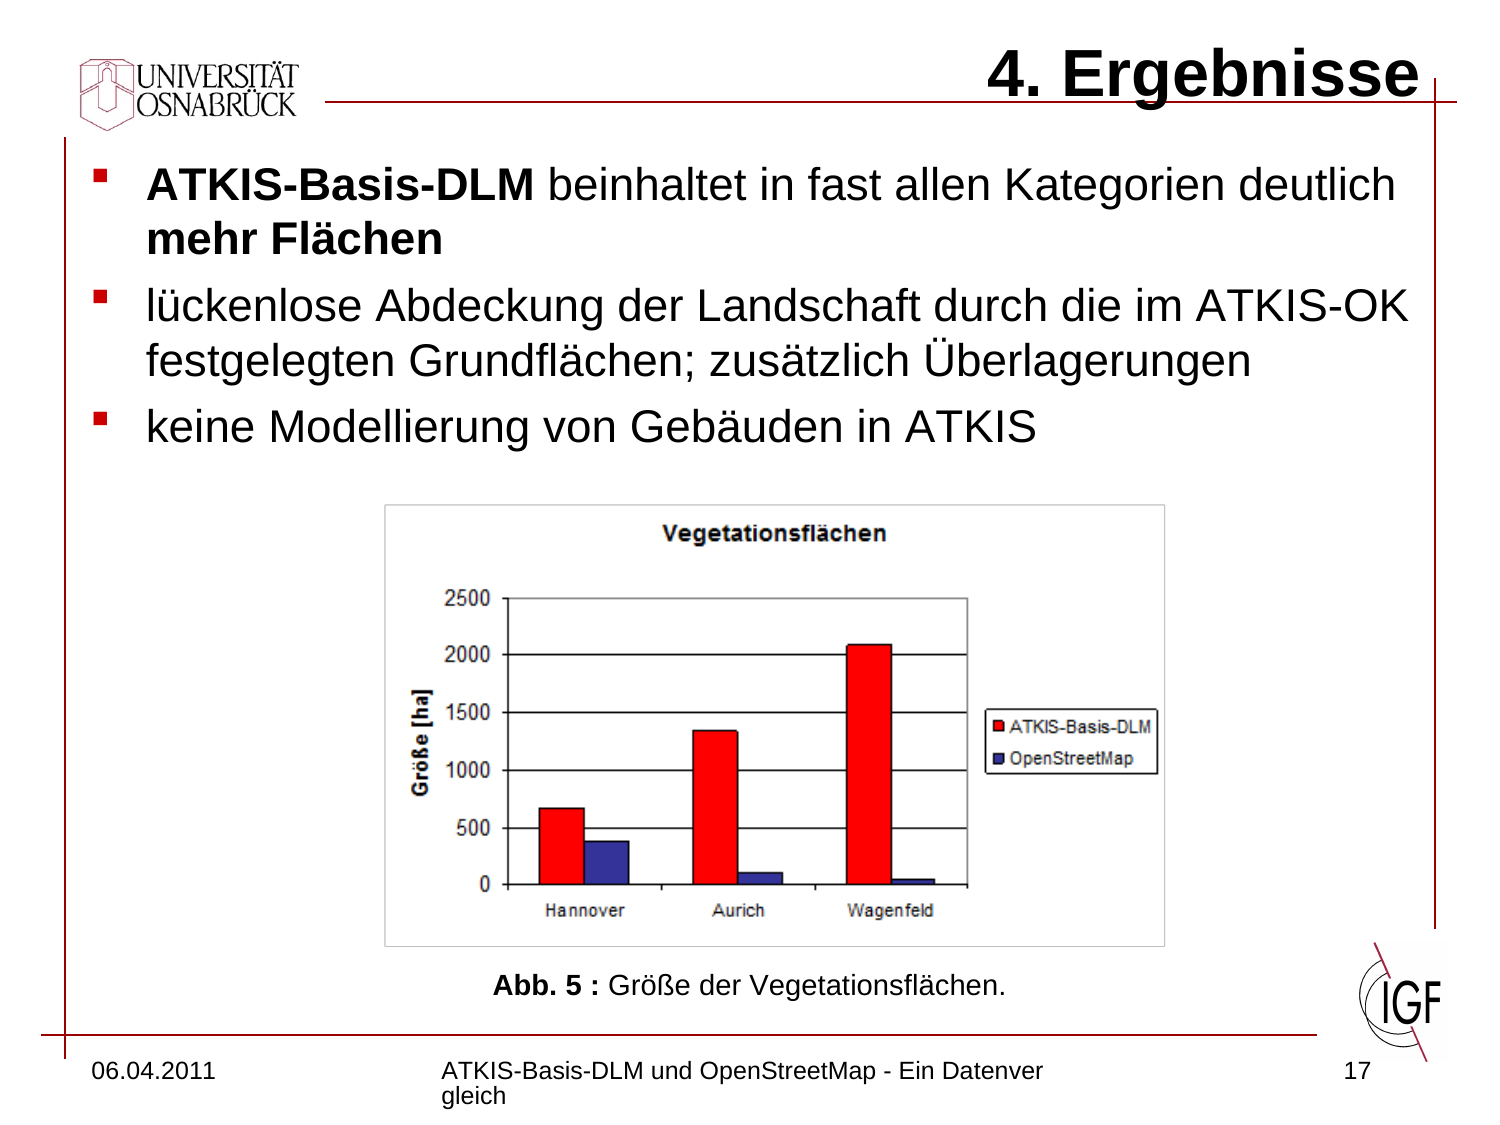

# 4. Ergebnisse
ATKIS-Basis-DLM beinhaltet in fast allen Kategorien deutlich mehr Flächen
lückenlose Abdeckung der Landschaft durch die im ATKIS-OK festgelegten Grundflächen; zusätzlich Überlagerungen
keine Modellierung von Gebäuden in ATKIS
Abb. 5 : Größe der Vegetationsflächen.
06.04.2011
ATKIS-Basis-DLM und OpenStreetMap - Ein Datenvergleich
17